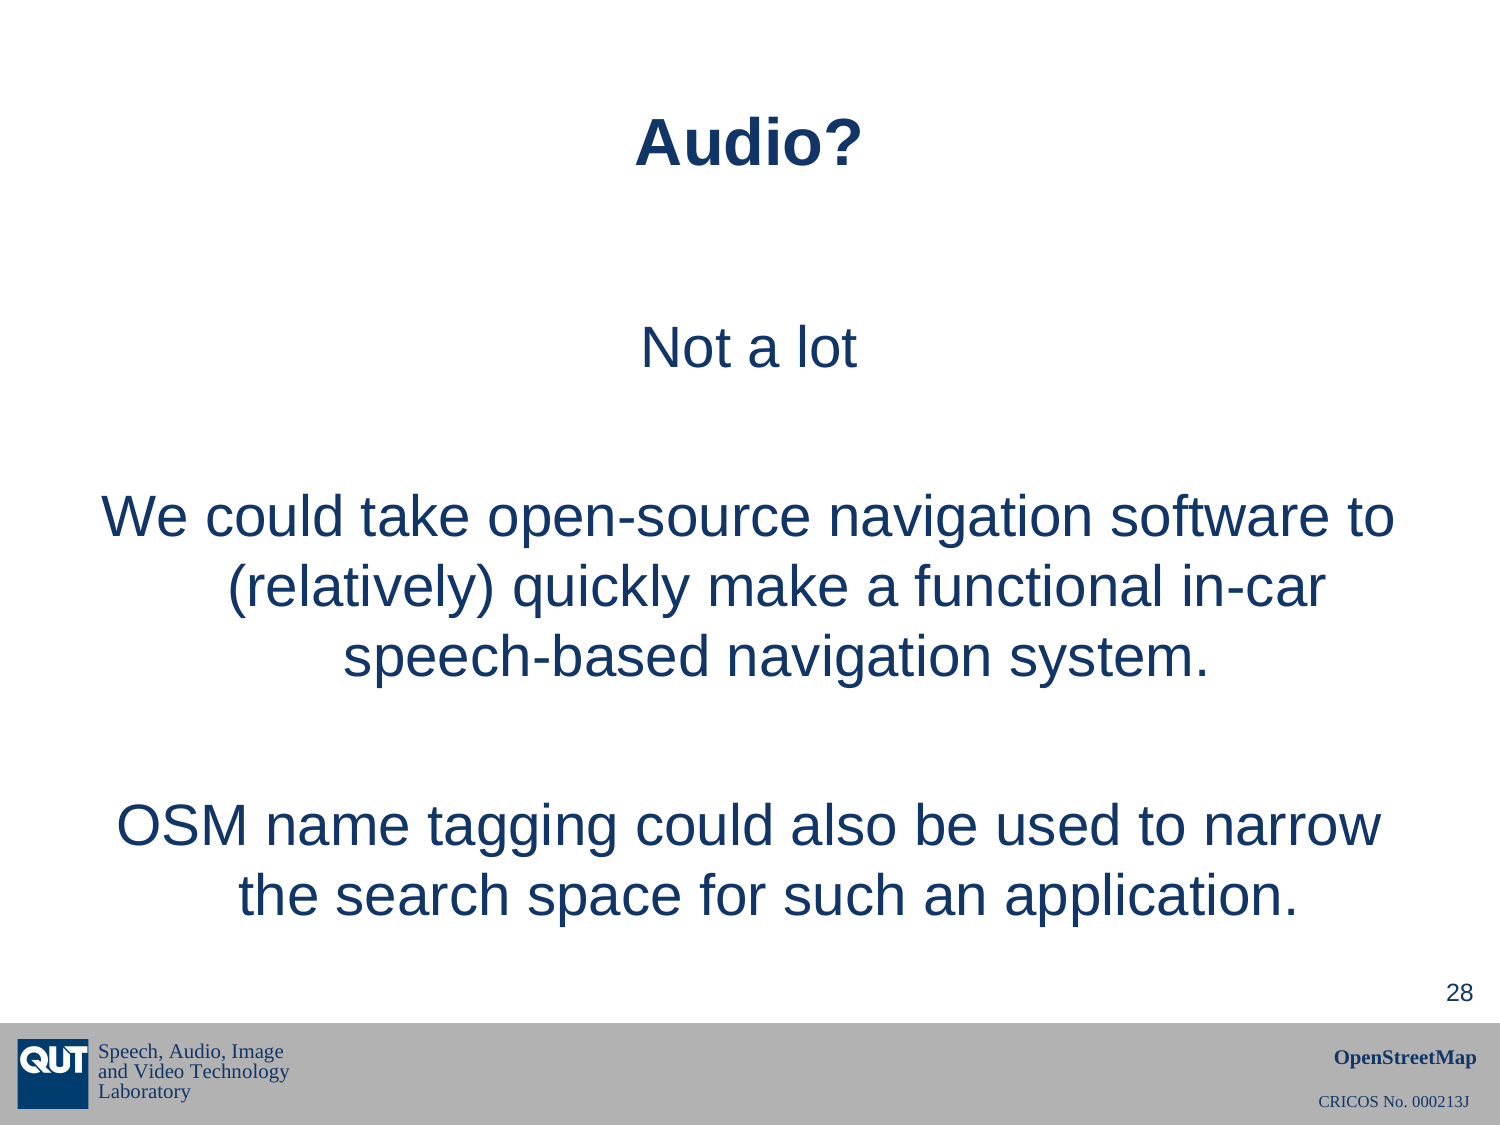

# Audio?
Not a lot
We could take open-source navigation software to (relatively) quickly make a functional in-car speech-based navigation system.
OSM name tagging could also be used to narrow the search space for such an application.